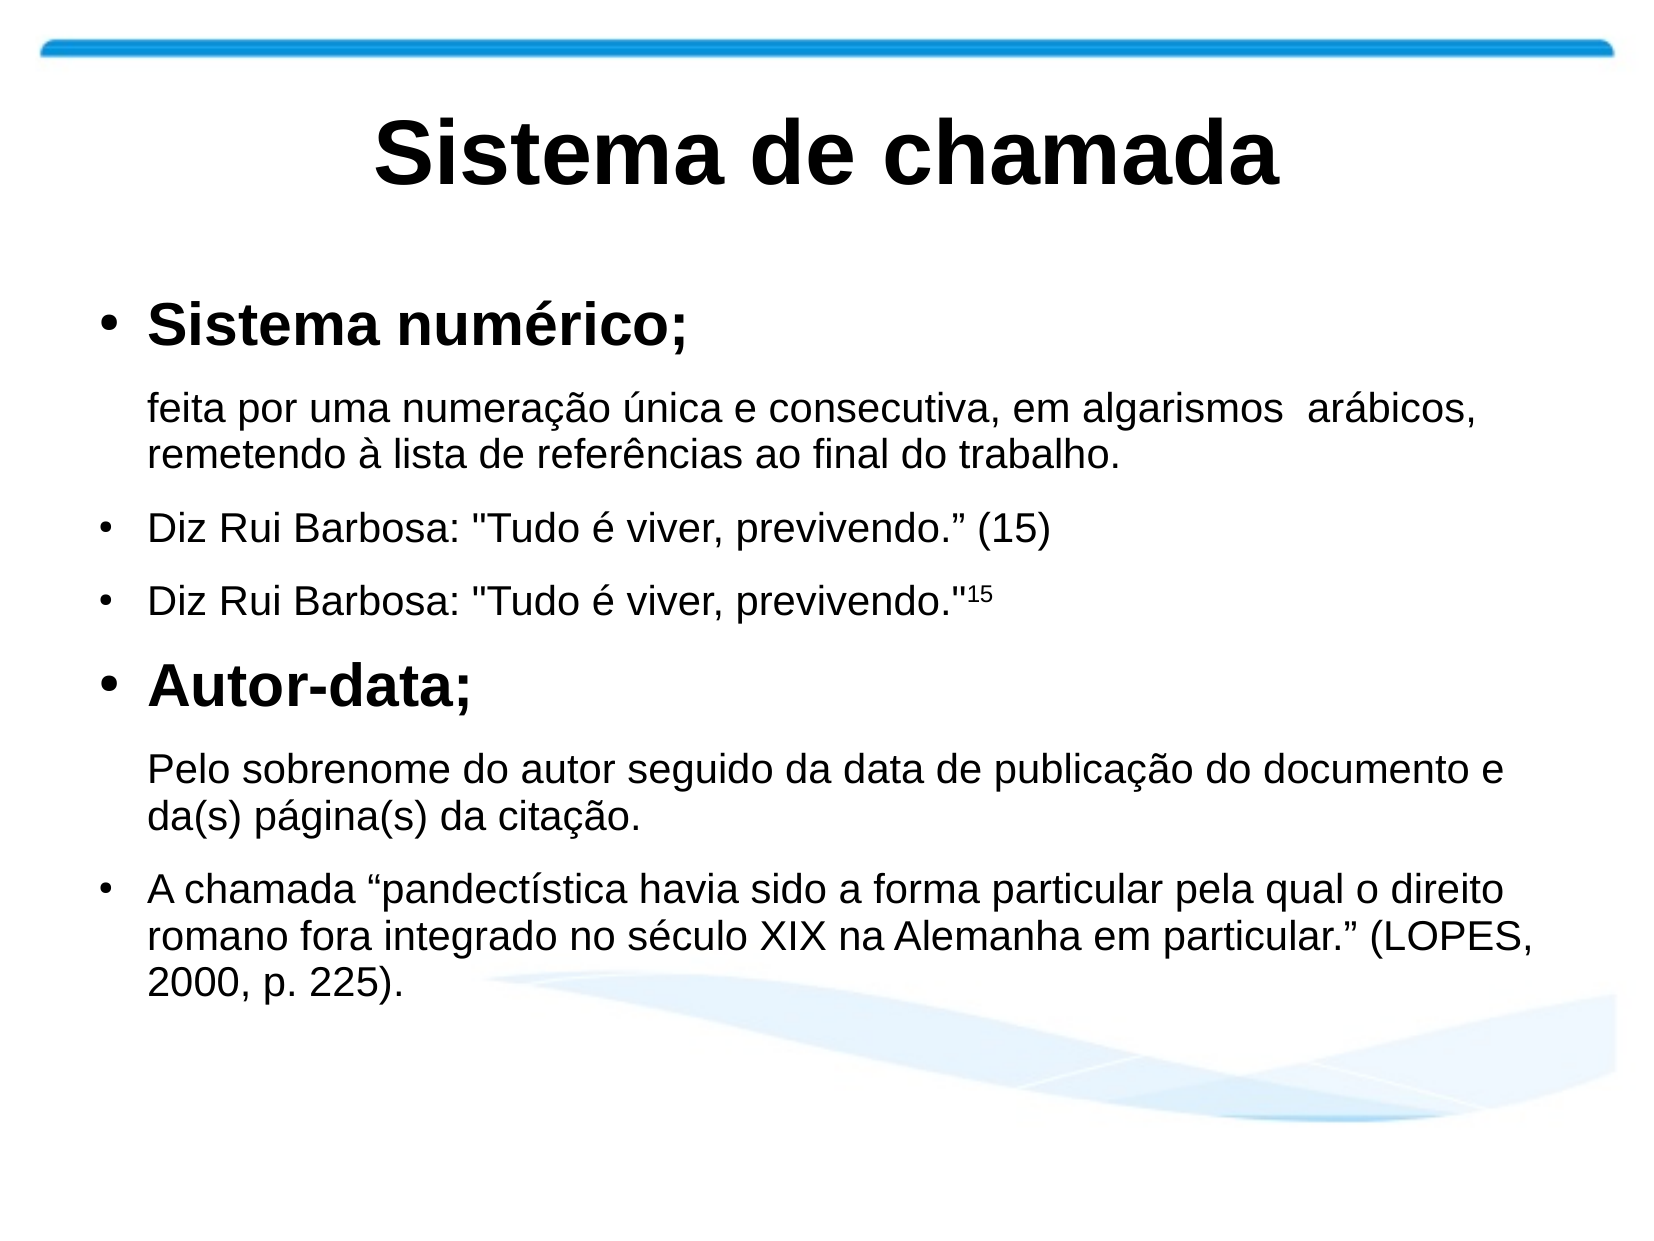

# Sistema de chamada
Sistema numérico;
feita por uma numeração única e consecutiva, em algarismos arábicos, remetendo à lista de referências ao final do trabalho.
Diz Rui Barbosa: "Tudo é viver, previvendo.” (15)
Diz Rui Barbosa: "Tudo é viver, previvendo."15
Autor-data;
Pelo sobrenome do autor seguido da data de publicação do documento e da(s) página(s) da citação.
A chamada “pandectística havia sido a forma particular pela qual o direito romano fora integrado no século XIX na Alemanha em particular.” (LOPES, 2000, p. 225).